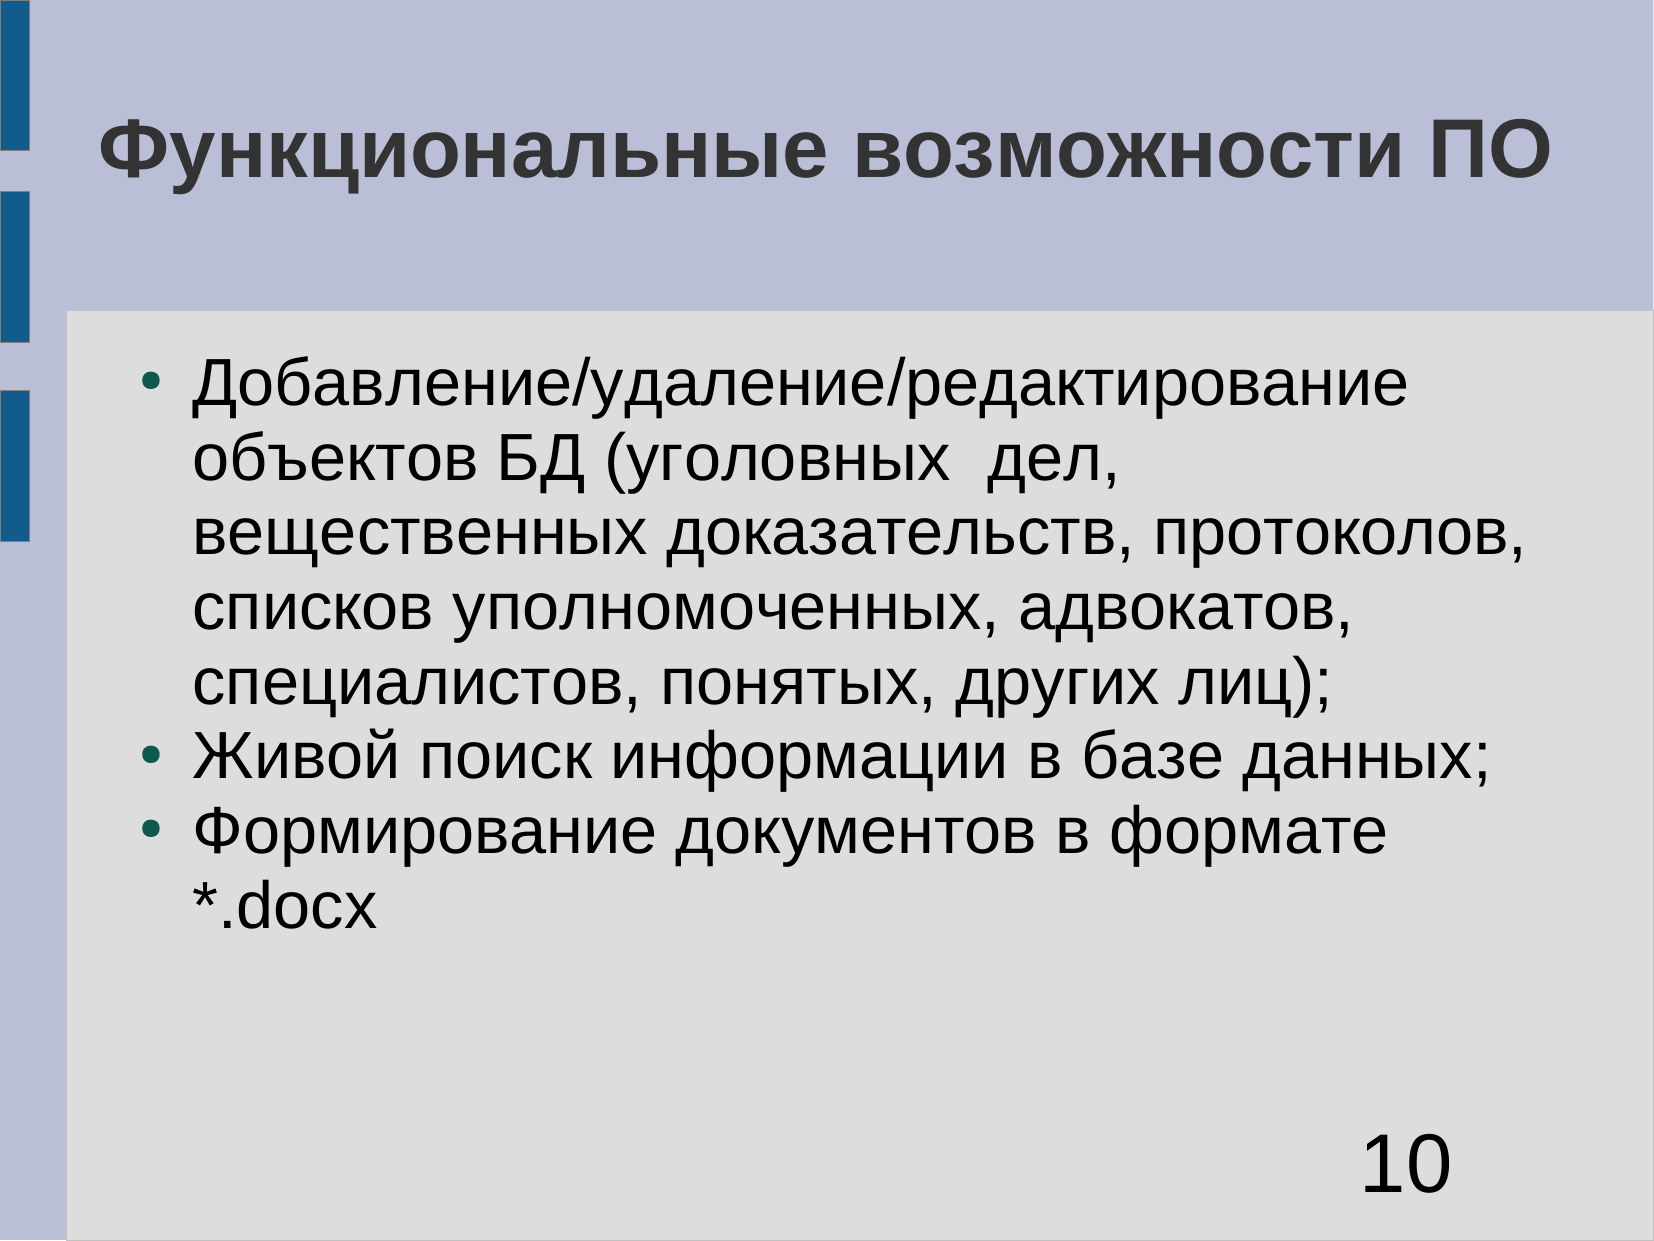

# Функциональные возможности ПО
Добавление/удаление/редактирование объектов БД (уголовных дел, вещественных доказательств, протоколов, списков уполномоченных, адвокатов, специалистов, понятых, других лиц);
Живой поиск информации в базе данных;
Формирование документов в формате *.docx